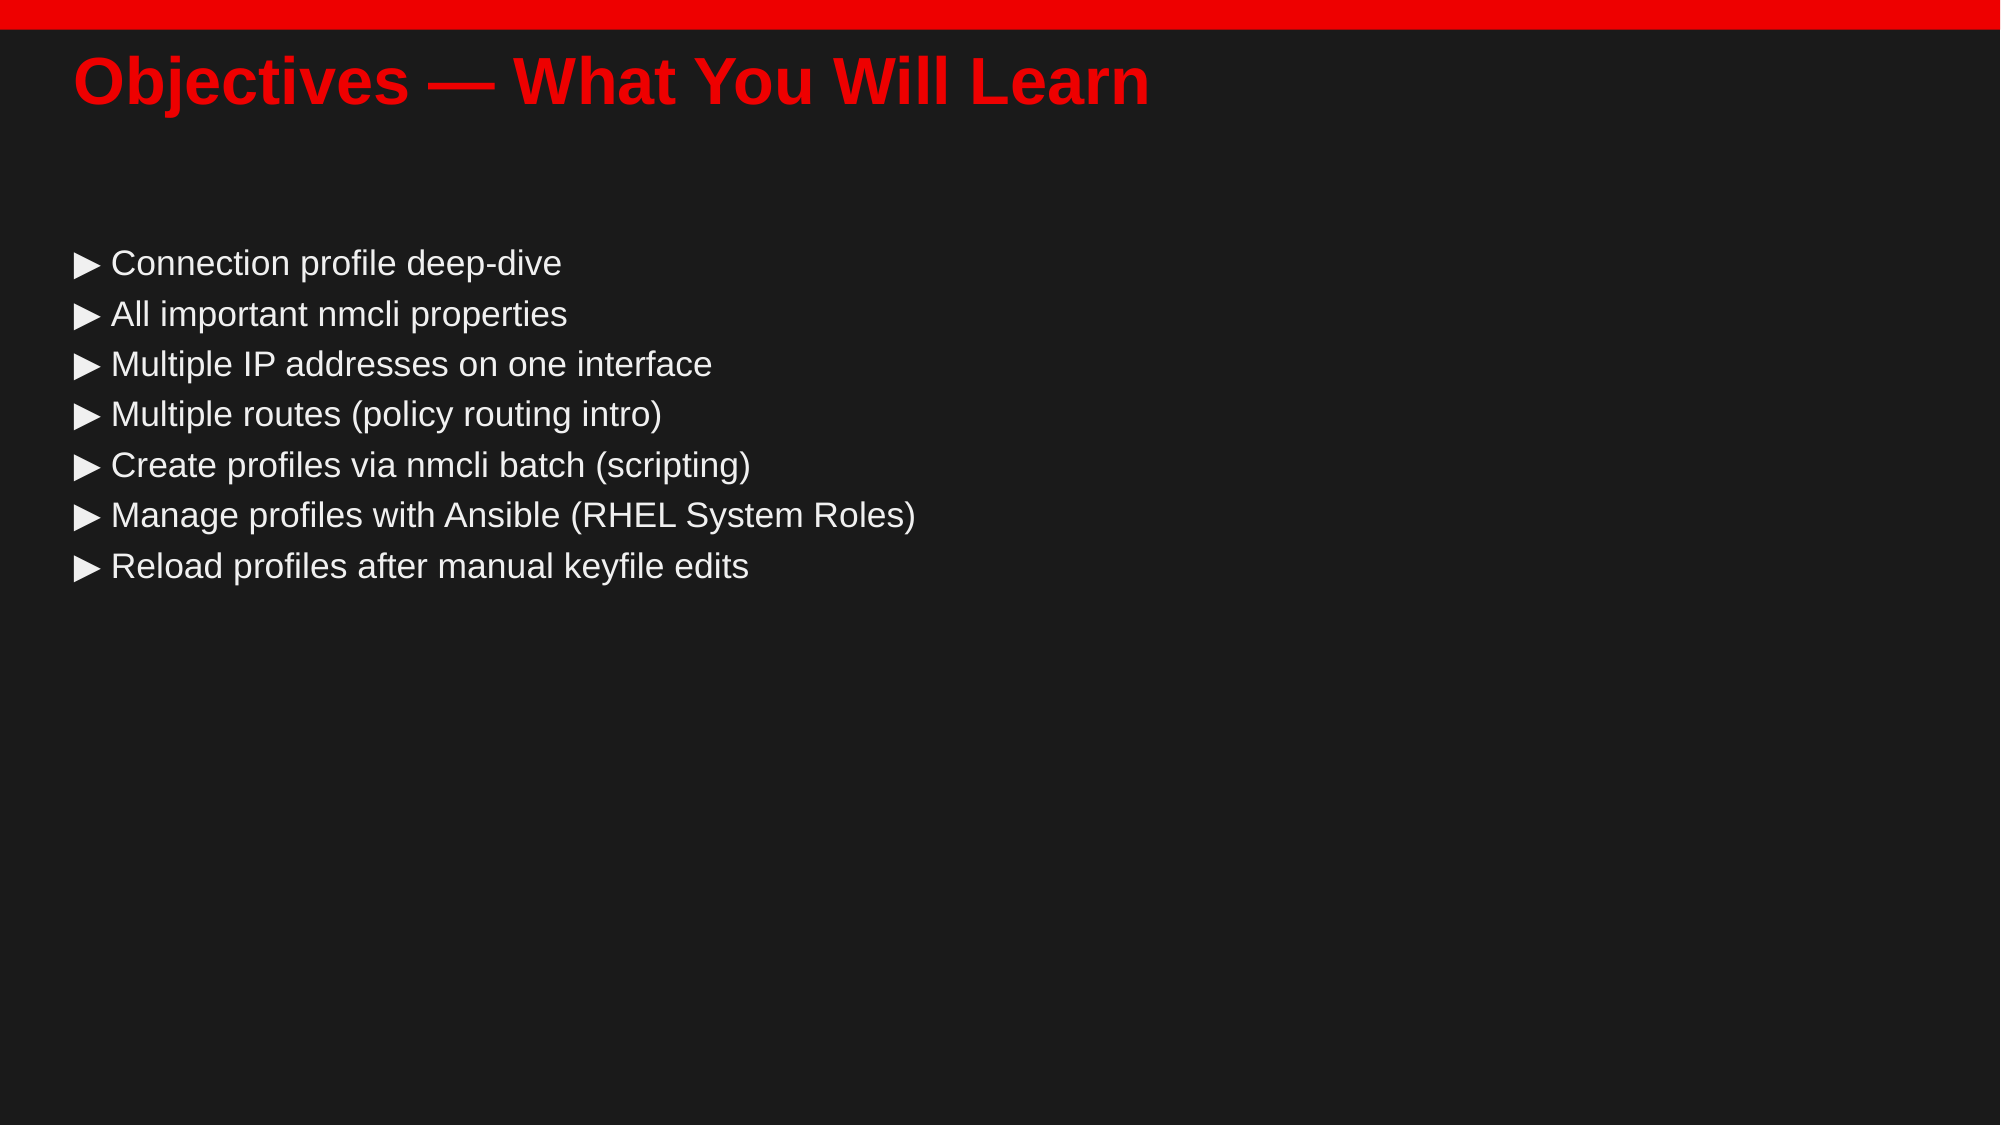

Objectives — What You Will Learn
▶ Connection profile deep-dive
▶ All important nmcli properties
▶ Multiple IP addresses on one interface
▶ Multiple routes (policy routing intro)
▶ Create profiles via nmcli batch (scripting)
▶ Manage profiles with Ansible (RHEL System Roles)
▶ Reload profiles after manual keyfile edits